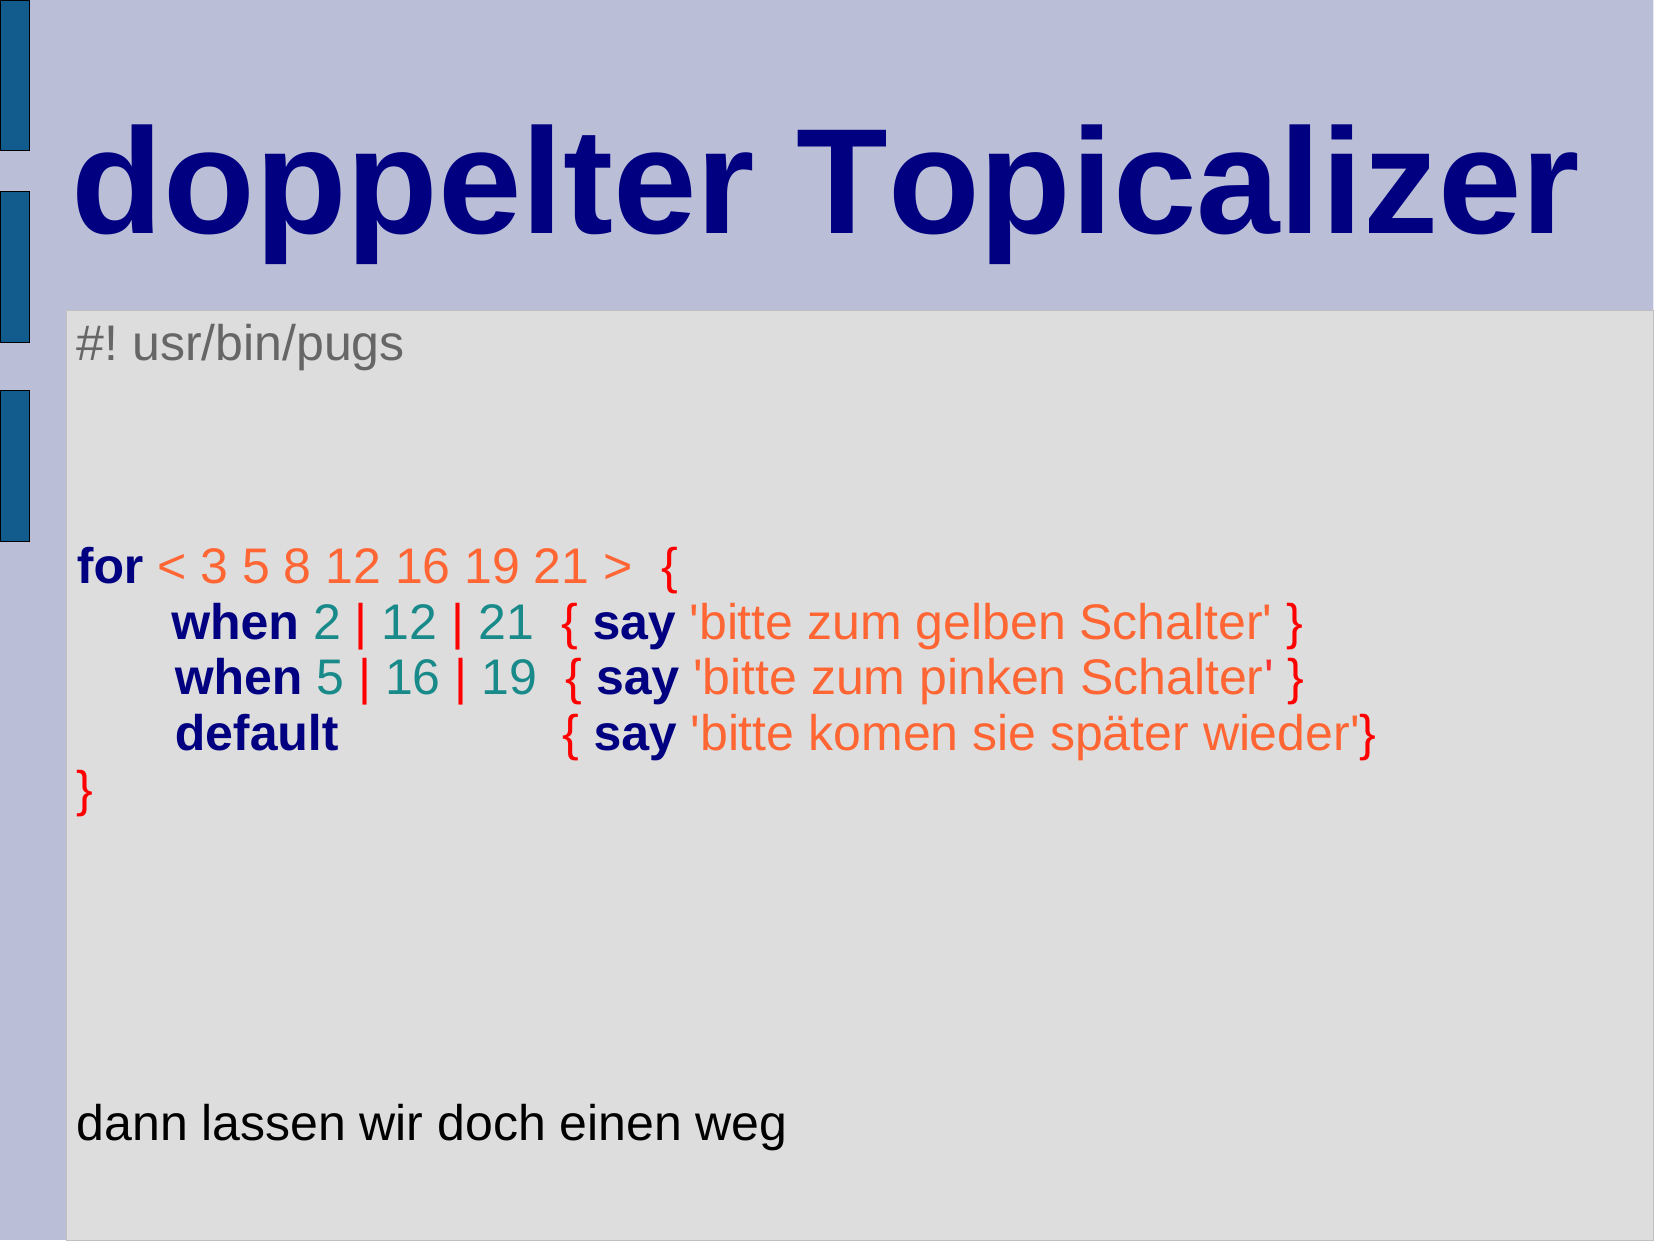

# doppelter Topicalizer
#! usr/bin/pugs
for < 3 5 8 12 16 19 21 > {
when 2 | 12 | 21 { say 'bitte zum gelben Schalter' }
 when 5 | 16 | 19 { say 'bitte zum pinken Schalter' }
 default { say 'bitte komen sie später wieder'}
}
dann lassen wir doch einen weg